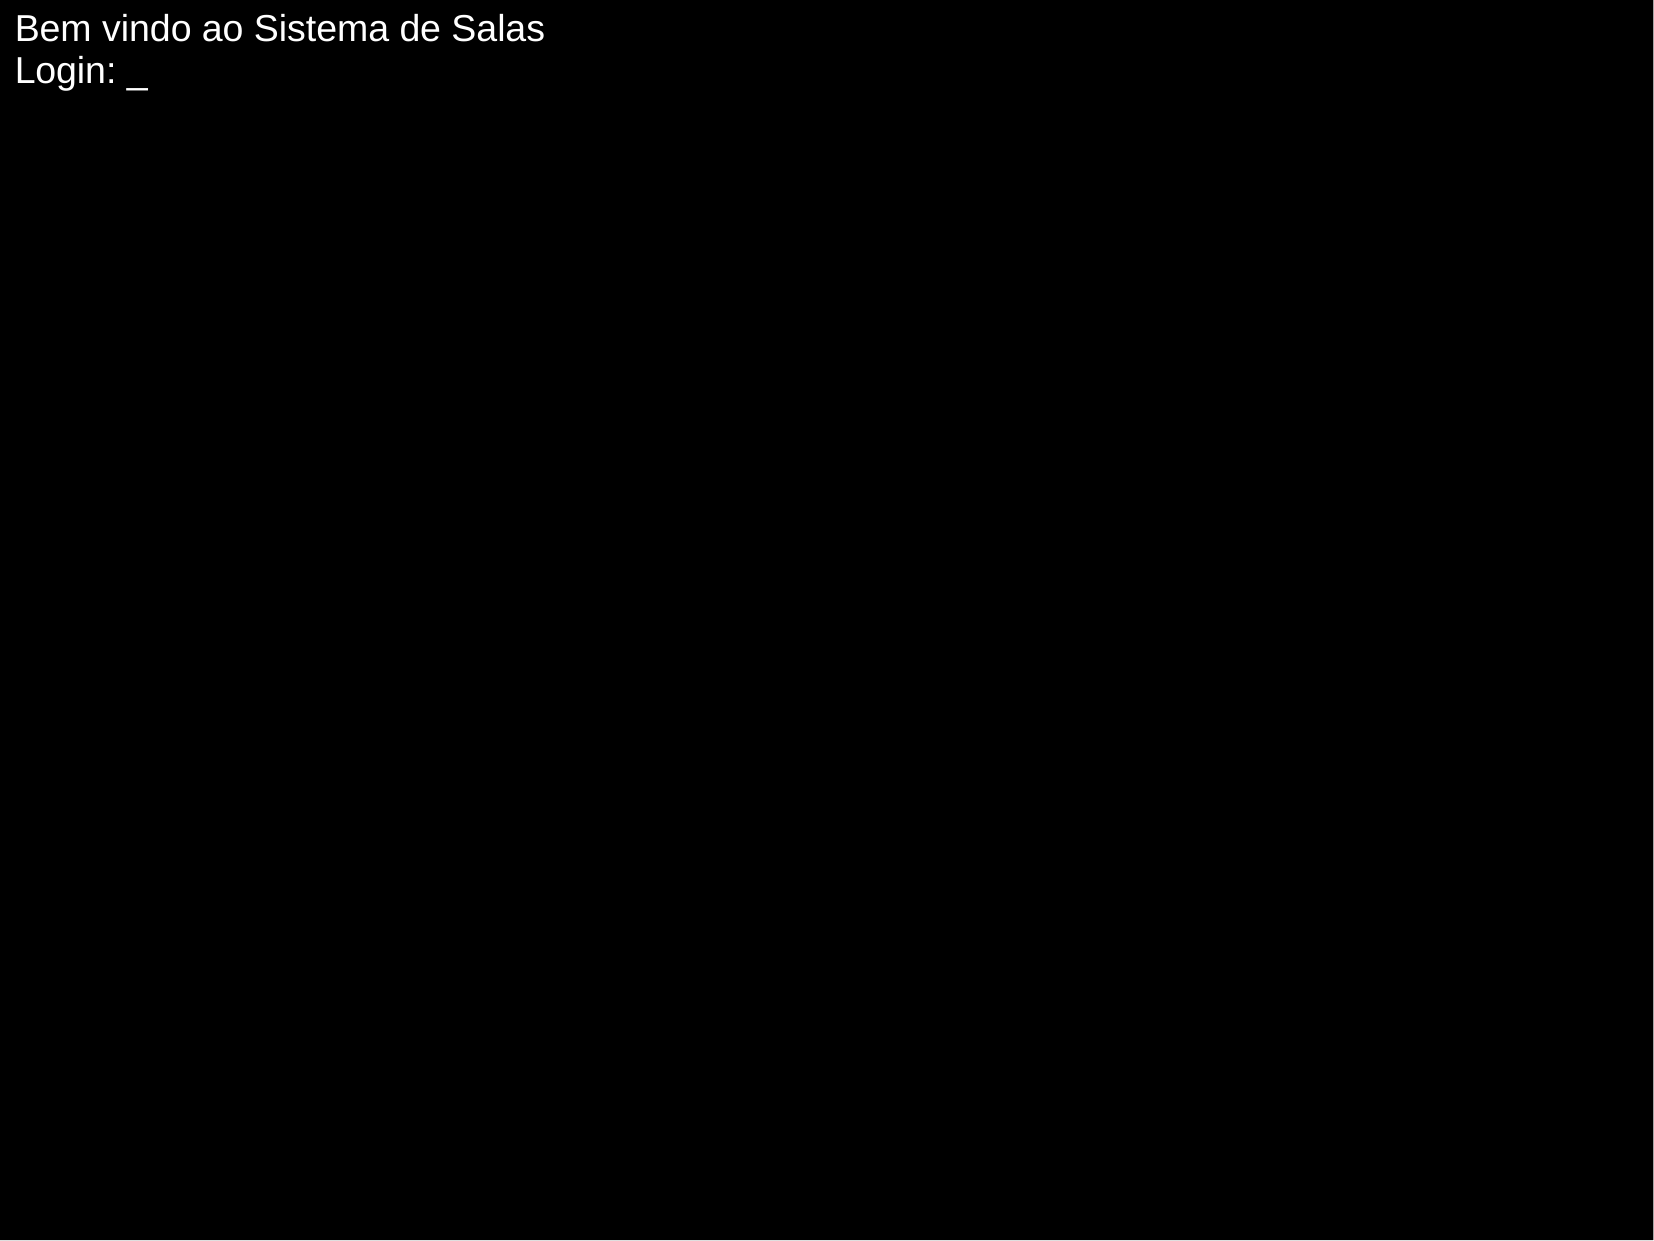

Bem vindo ao Sistema de Salas
Login: _